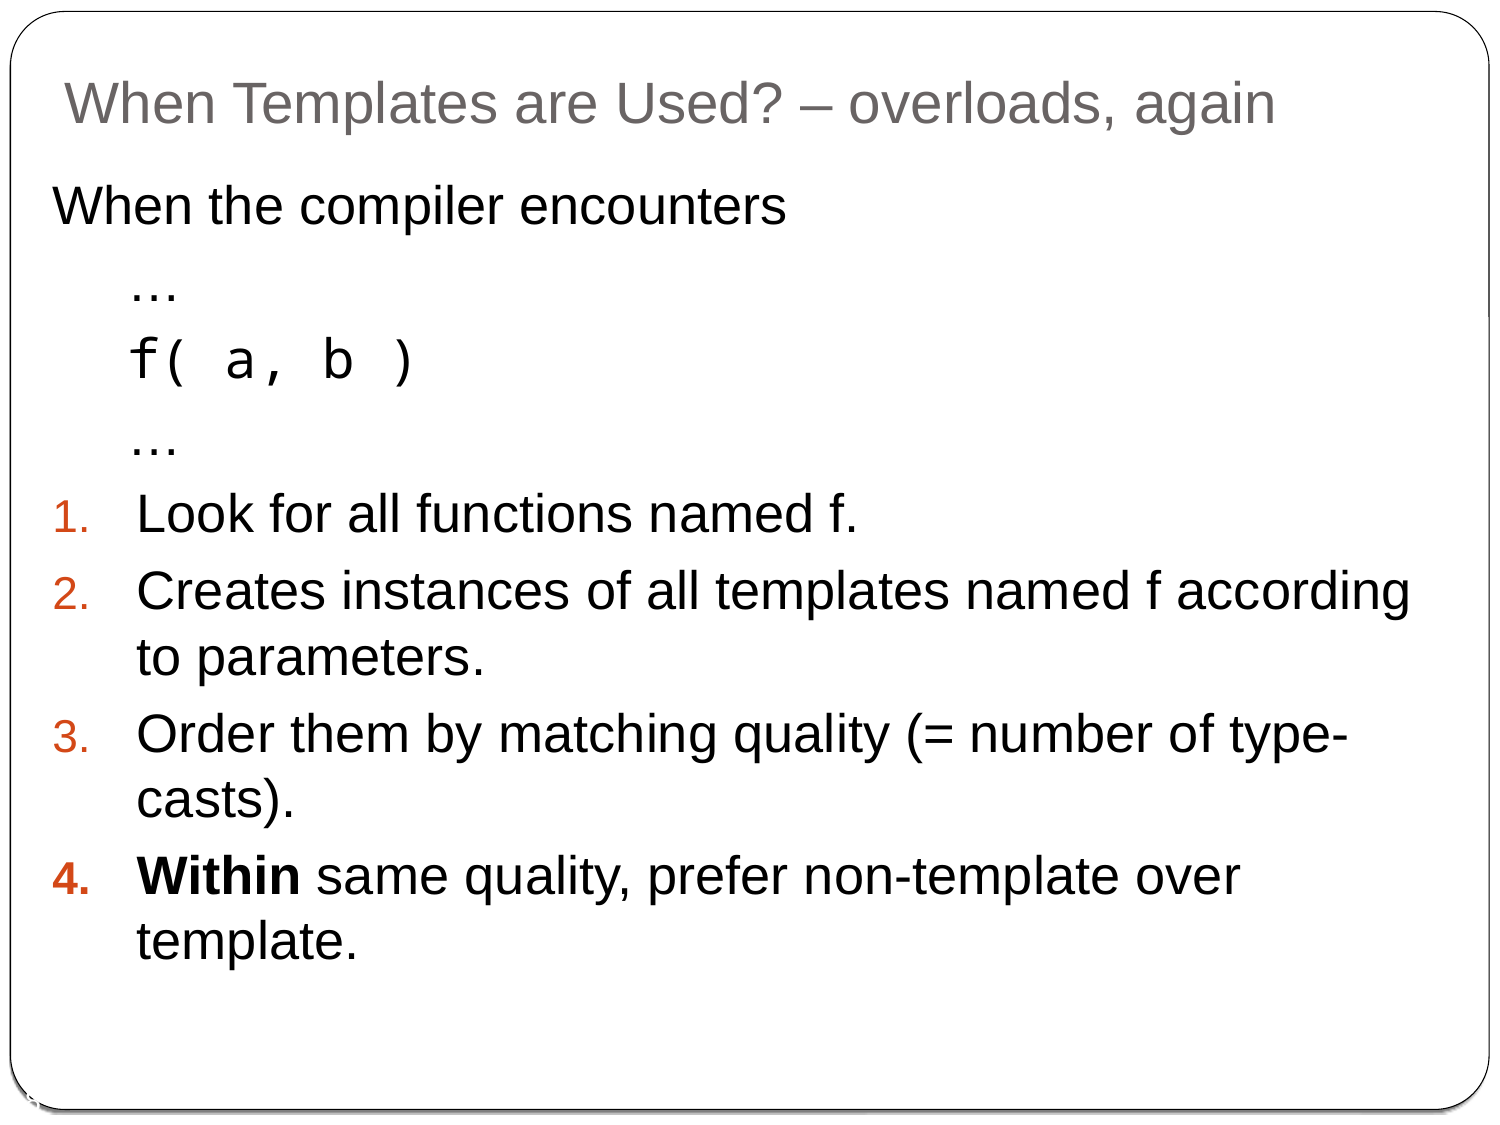

# When Templates are Used? – overloads, again
When the compiler encounters
	…
	f( a, b )
	…
Look for all functions named f.
Creates instances of all templates named f according to parameters.
Order them by matching quality (= number of type-casts).
Within same quality, prefer non-template over template.